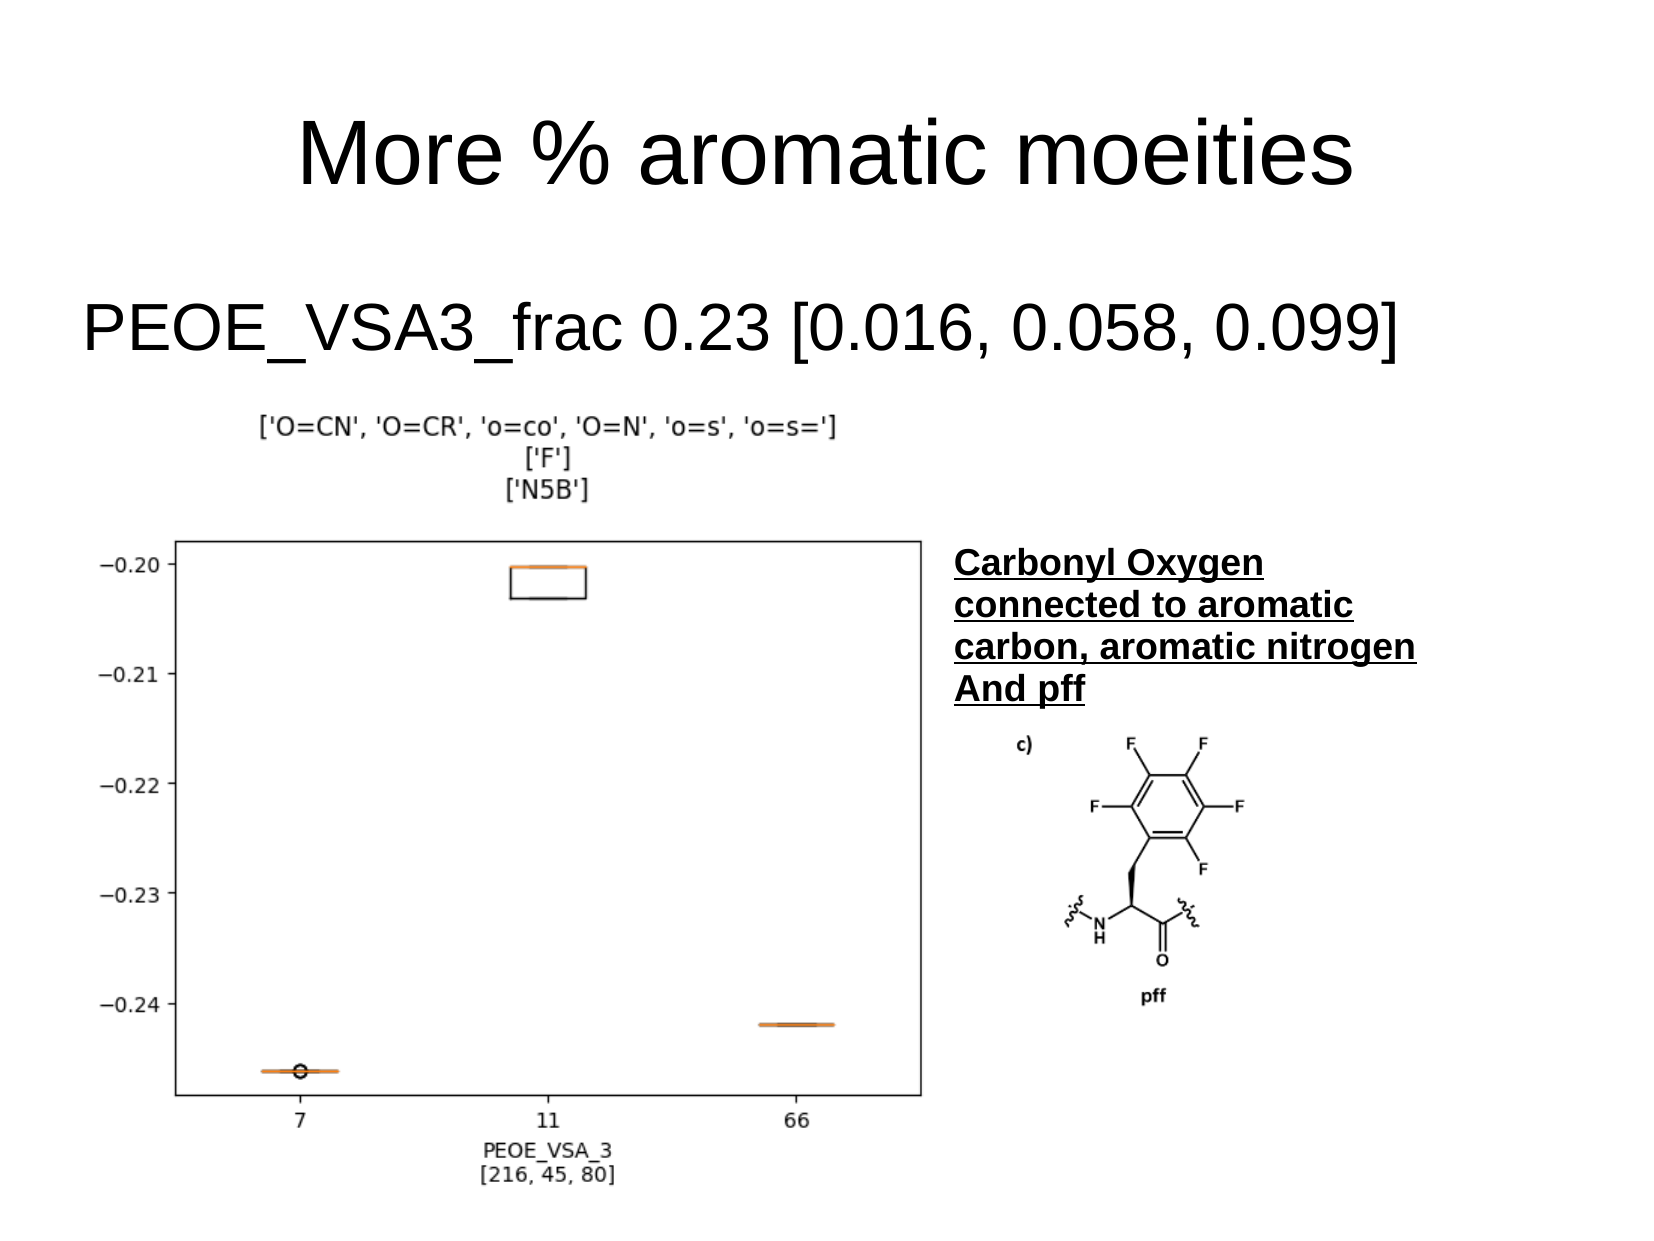

# More % aromatic moeities
PEOE_VSA3_frac 0.23 [0.016, 0.058, 0.099]
Carbonyl Oxygen connected to aromatic carbon, aromatic nitrogen
And pff